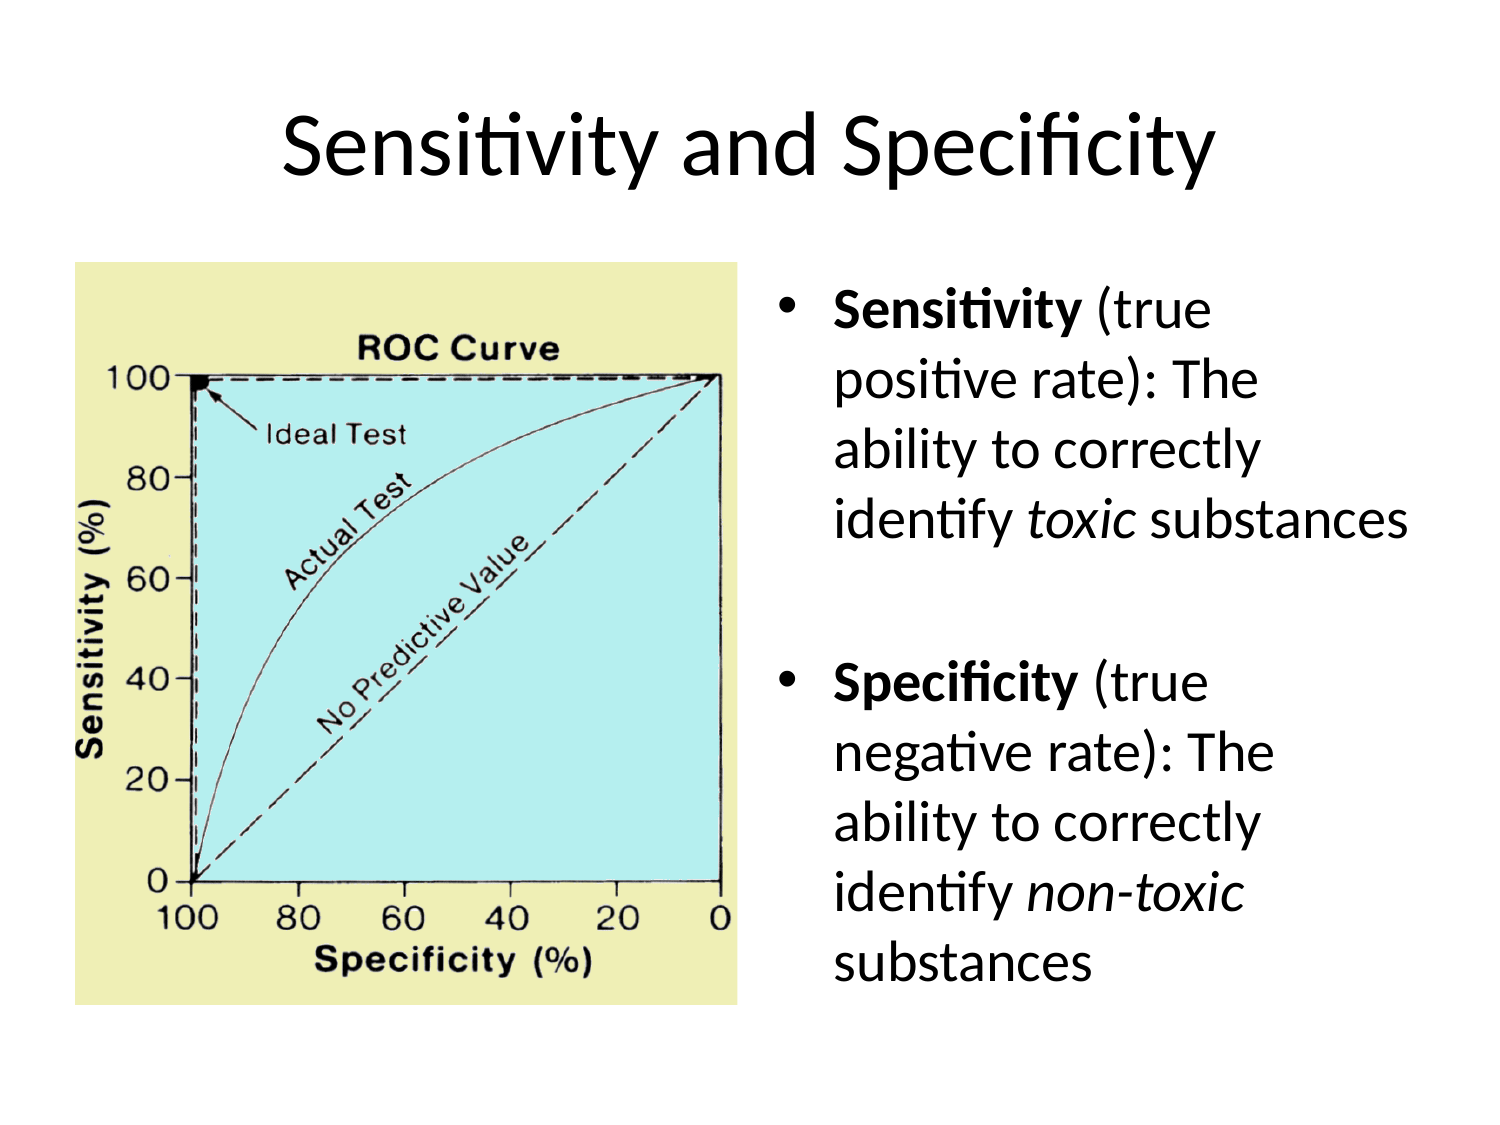

# Sensitivity and Specificity
Sensitivity (true positive rate): The ability to correctly identify toxic substances
Specificity (true negative rate): The ability to correctly identify non-toxic substances